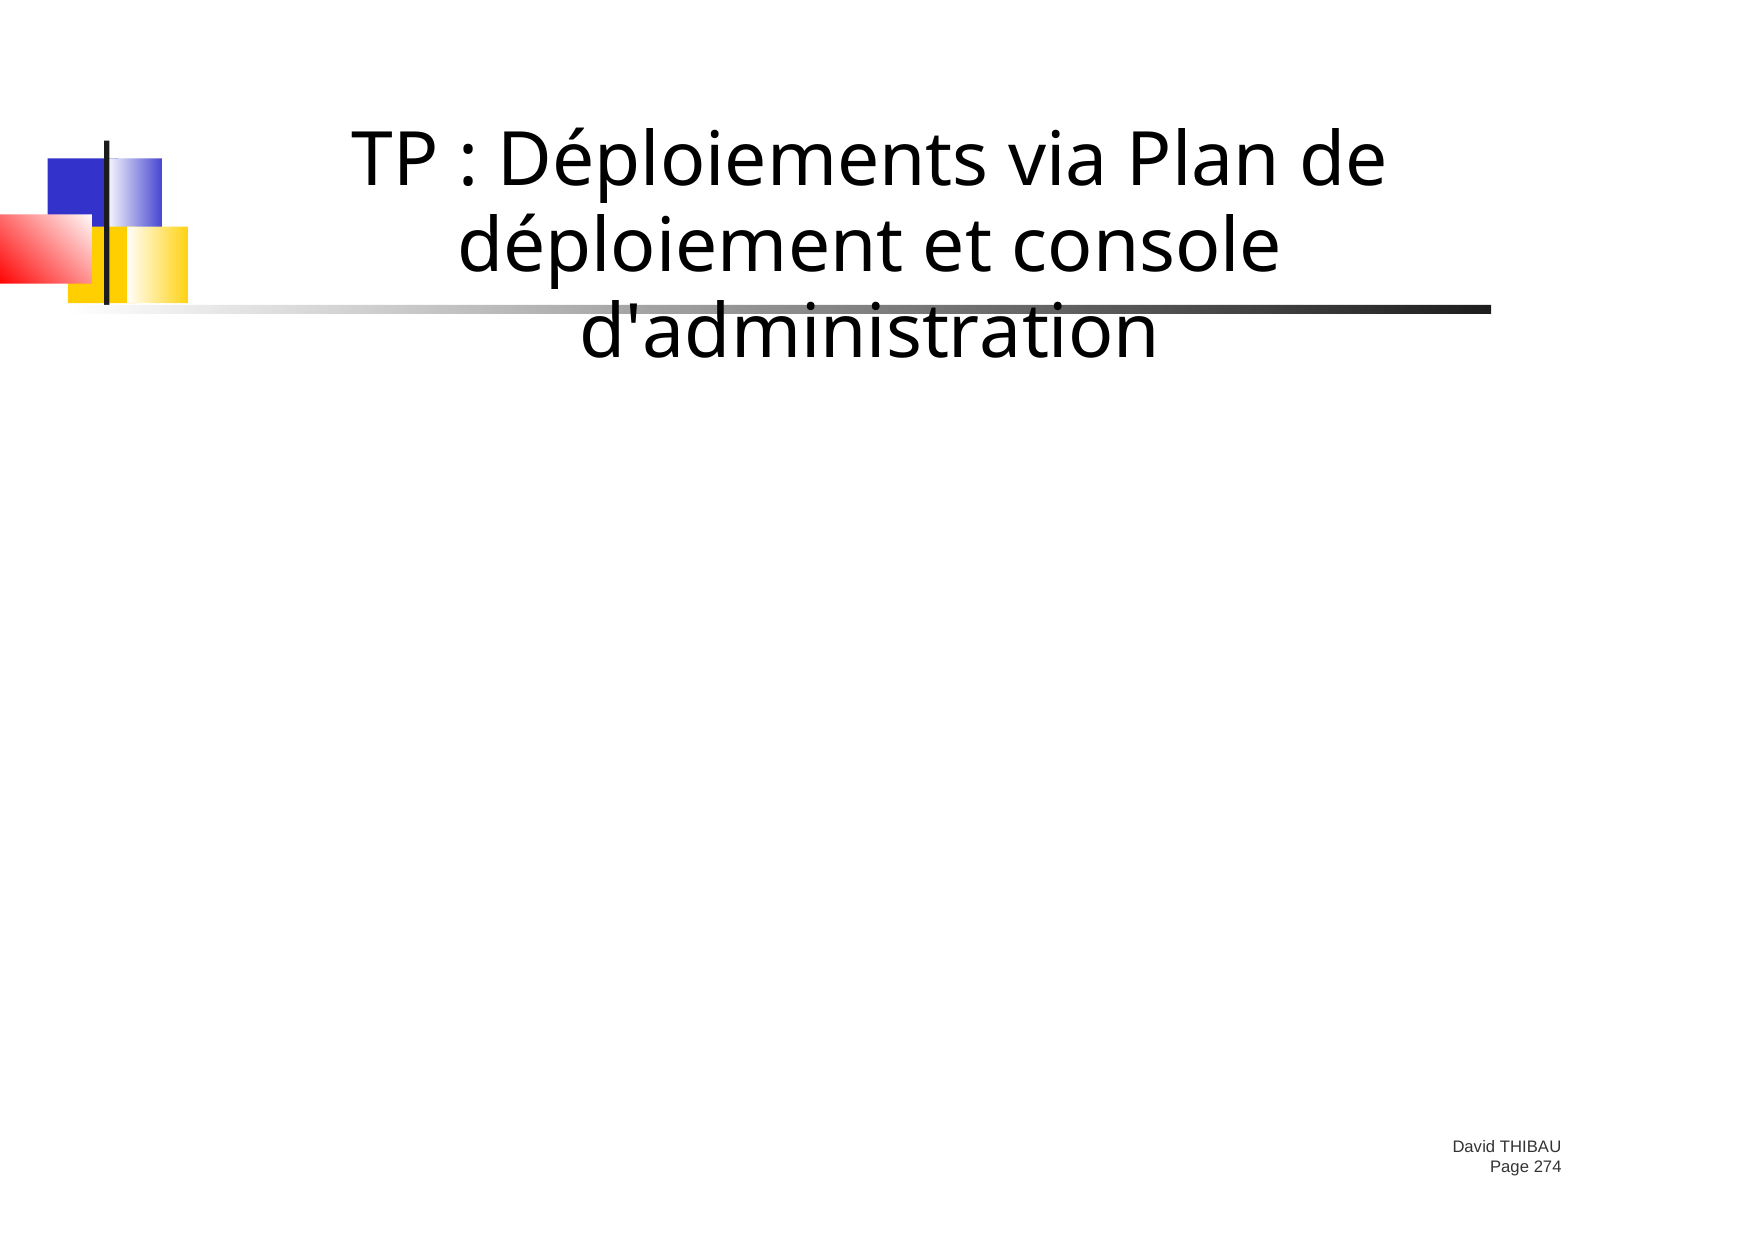

# TP : Déploiements via Plan de déploiement et console d'administration